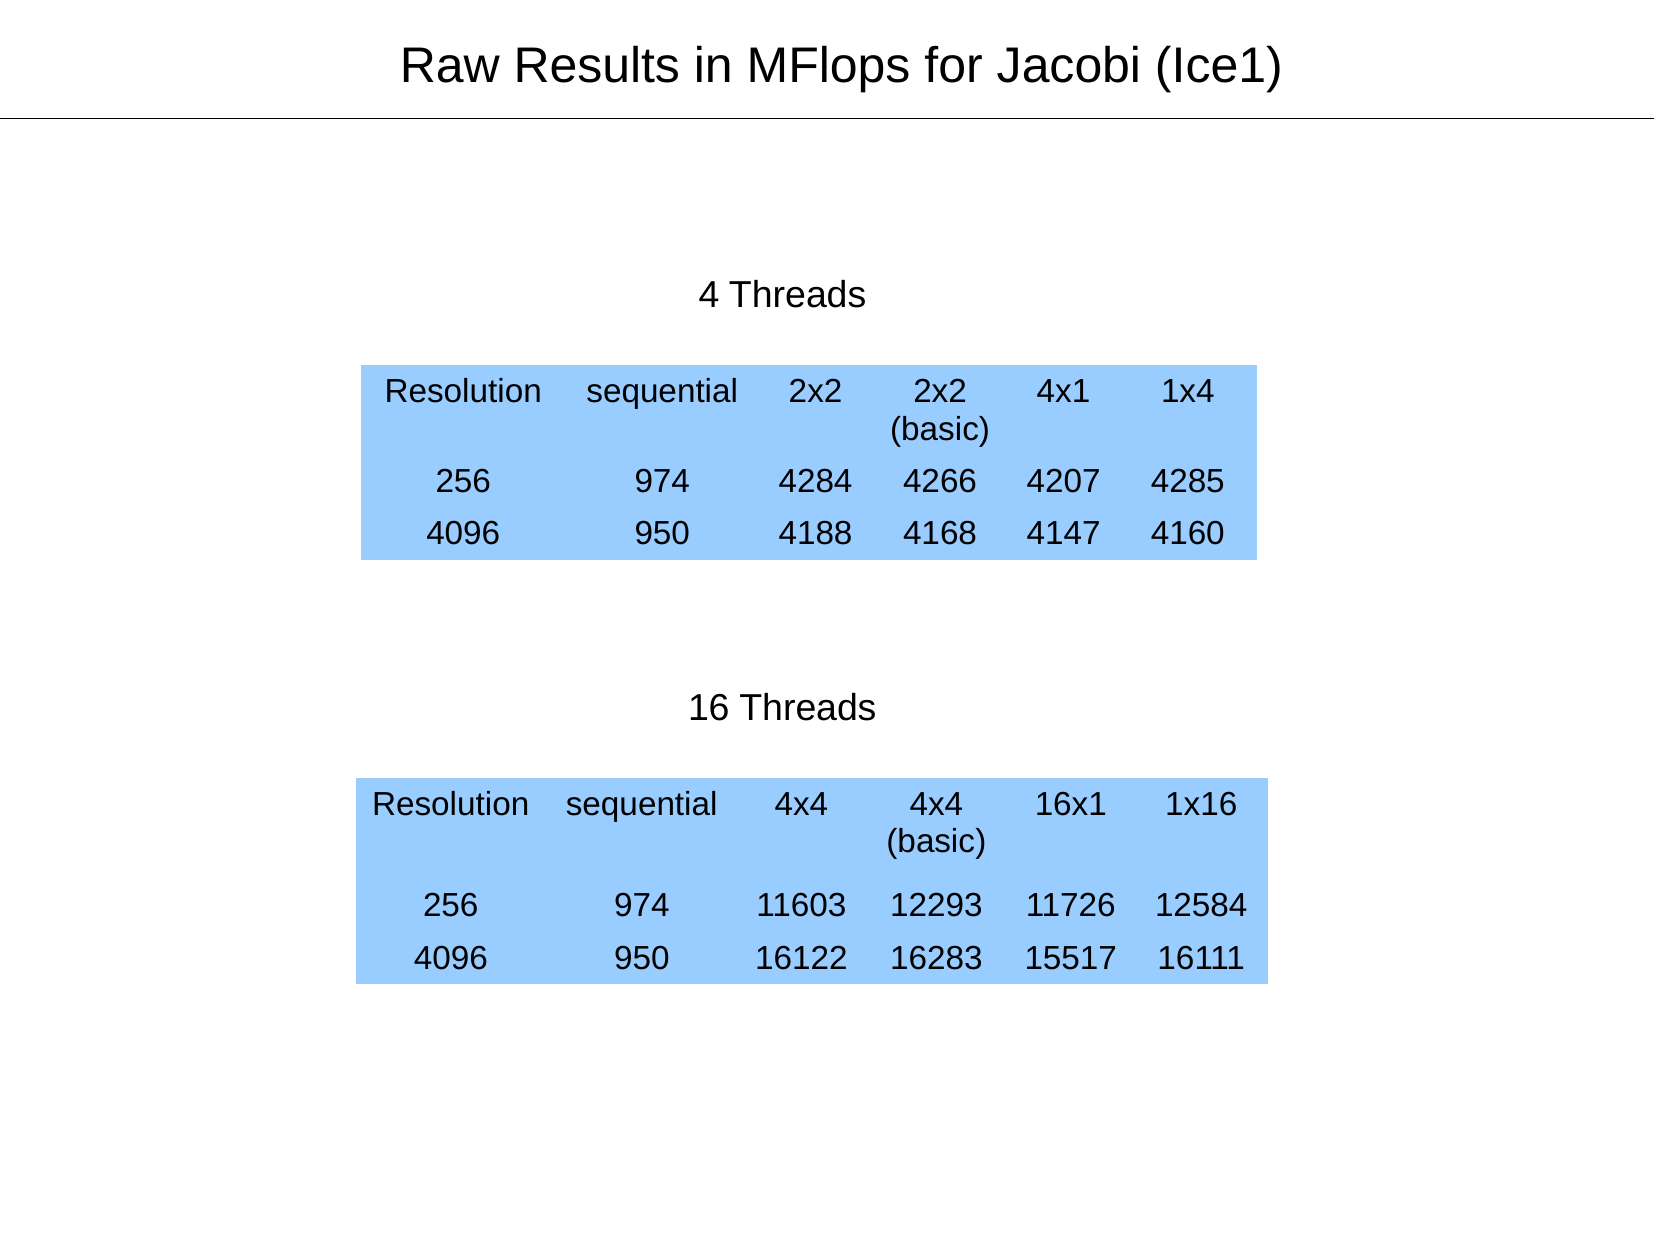

Raw Results in MFlops for Jacobi (Ice1)
4 Threads
| Resolution | sequential | 2x2 | 2x2 (basic) | 4x1 | 1x4 |
| --- | --- | --- | --- | --- | --- |
| 256 | 974 | 4284 | 4266 | 4207 | 4285 |
| 4096 | 950 | 4188 | 4168 | 4147 | 4160 |
16 Threads
| Resolution | sequential | 4x4 | 4x4 (basic) | 16x1 | 1x16 |
| --- | --- | --- | --- | --- | --- |
| 256 | 974 | 11603 | 12293 | 11726 | 12584 |
| 4096 | 950 | 16122 | 16283 | 15517 | 16111 |